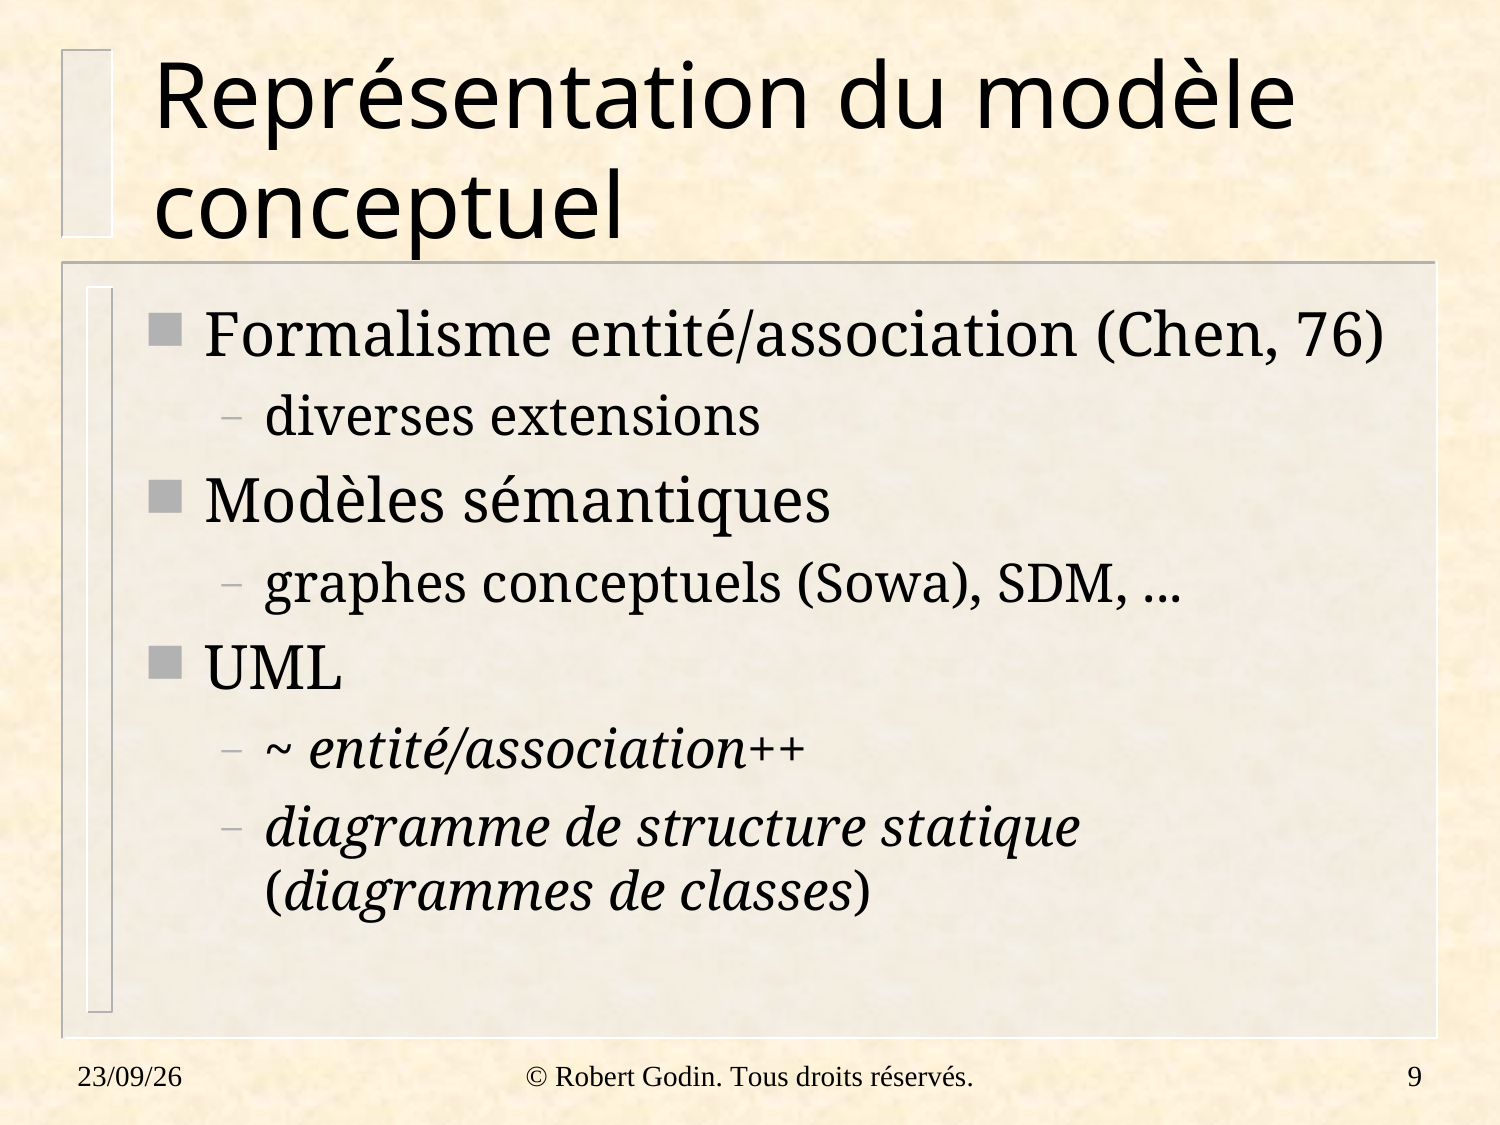

# Représentation du modèle conceptuel
Formalisme entité/association (Chen, 76)
diverses extensions
Modèles sémantiques
graphes conceptuels (Sowa), SDM, ...
UML
~ entité/association++
diagramme de structure statique (diagrammes de classes)
© Robert Godin. Tous droits réservés.